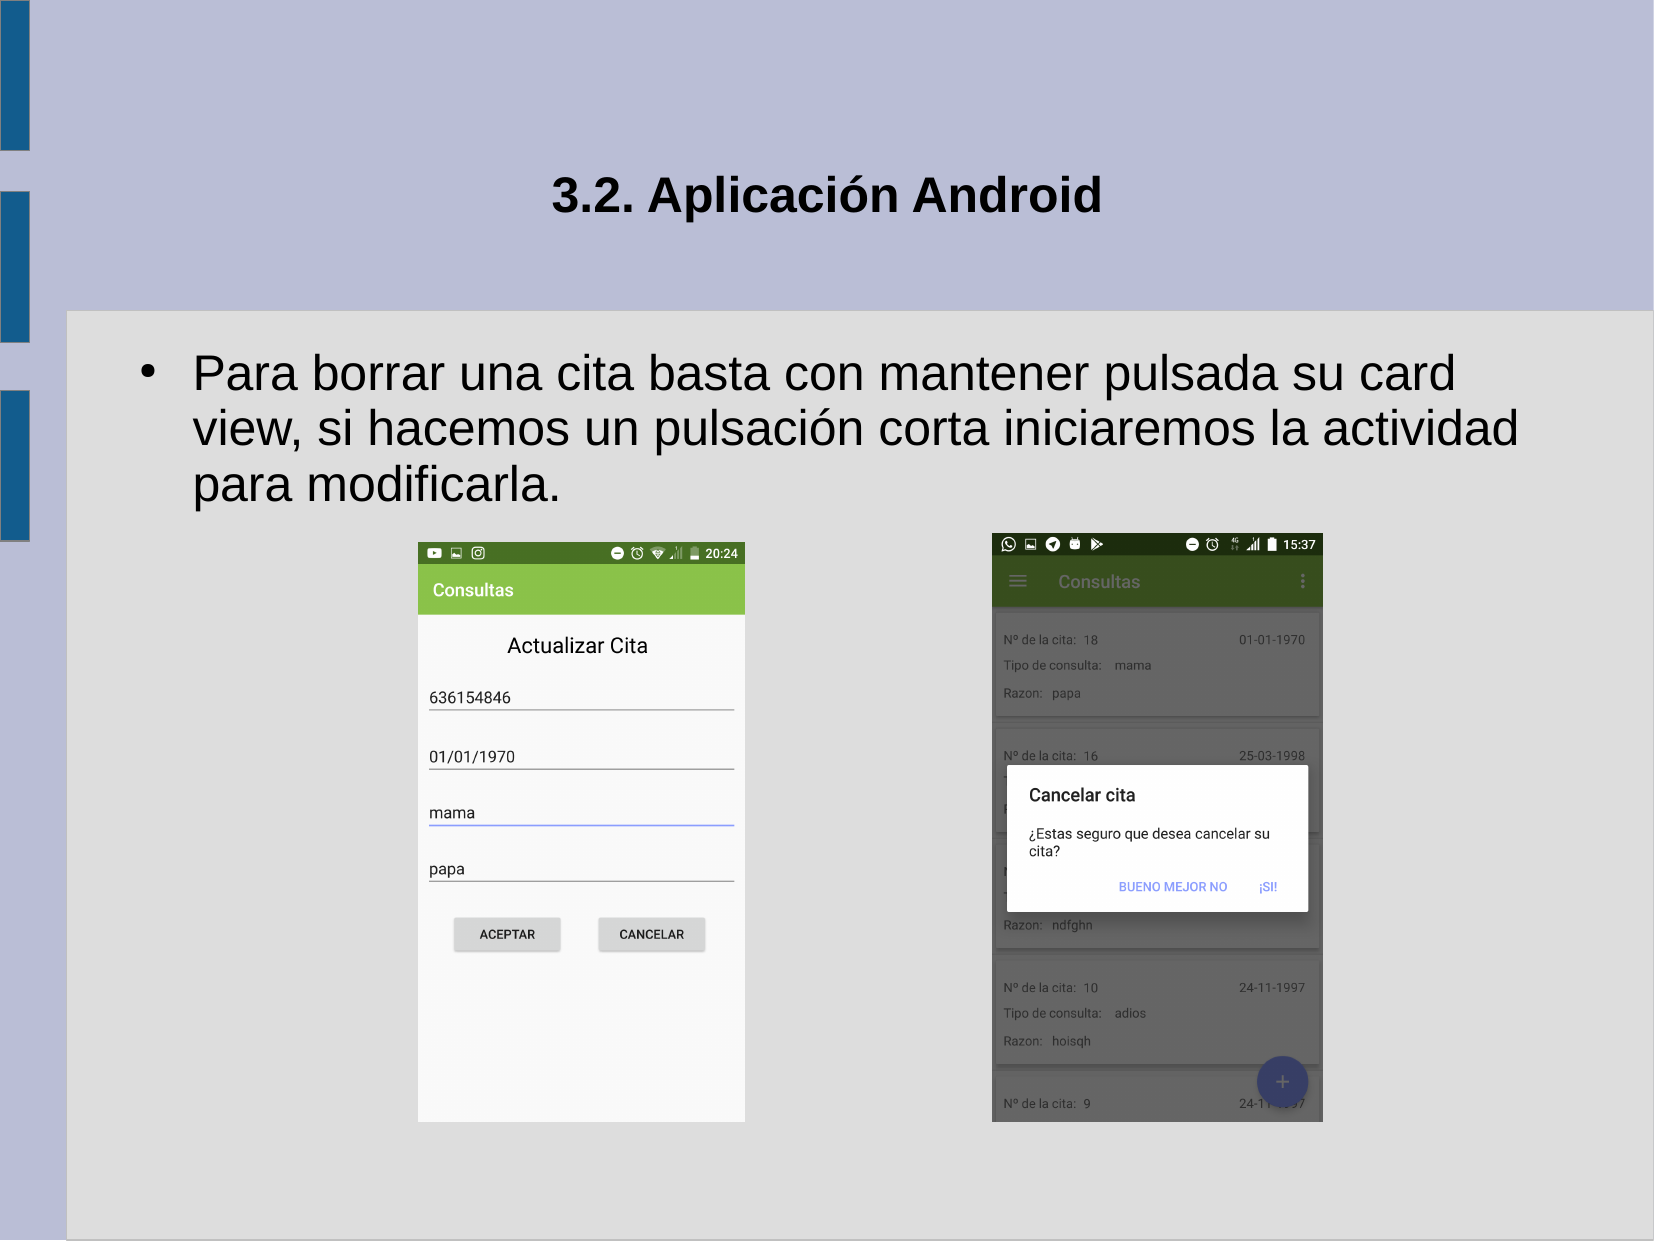

# 3.2. Aplicación Android
Para borrar una cita basta con mantener pulsada su card view, si hacemos un pulsación corta iniciaremos la actividad para modificarla.